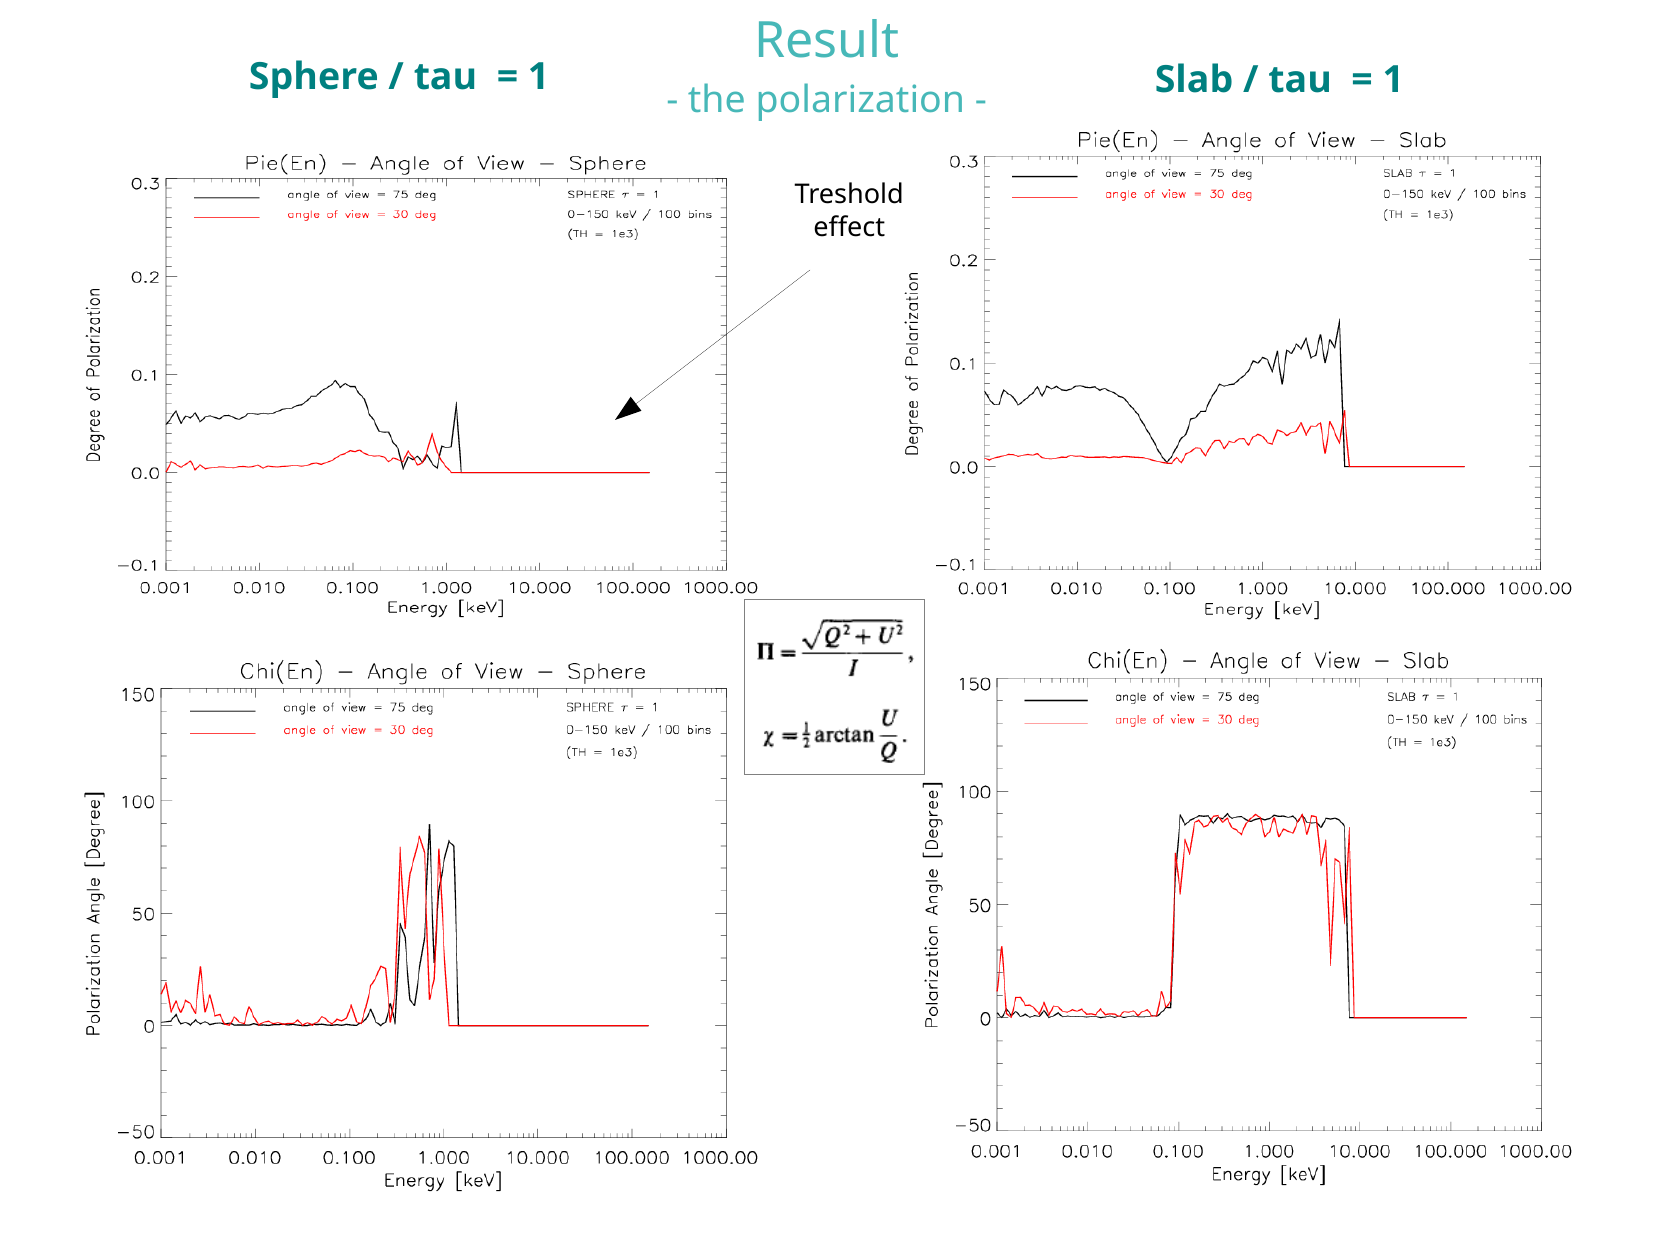

# Result - the polarization -
Sphere / tau = 1
Slab / tau = 1
Treshold
effect